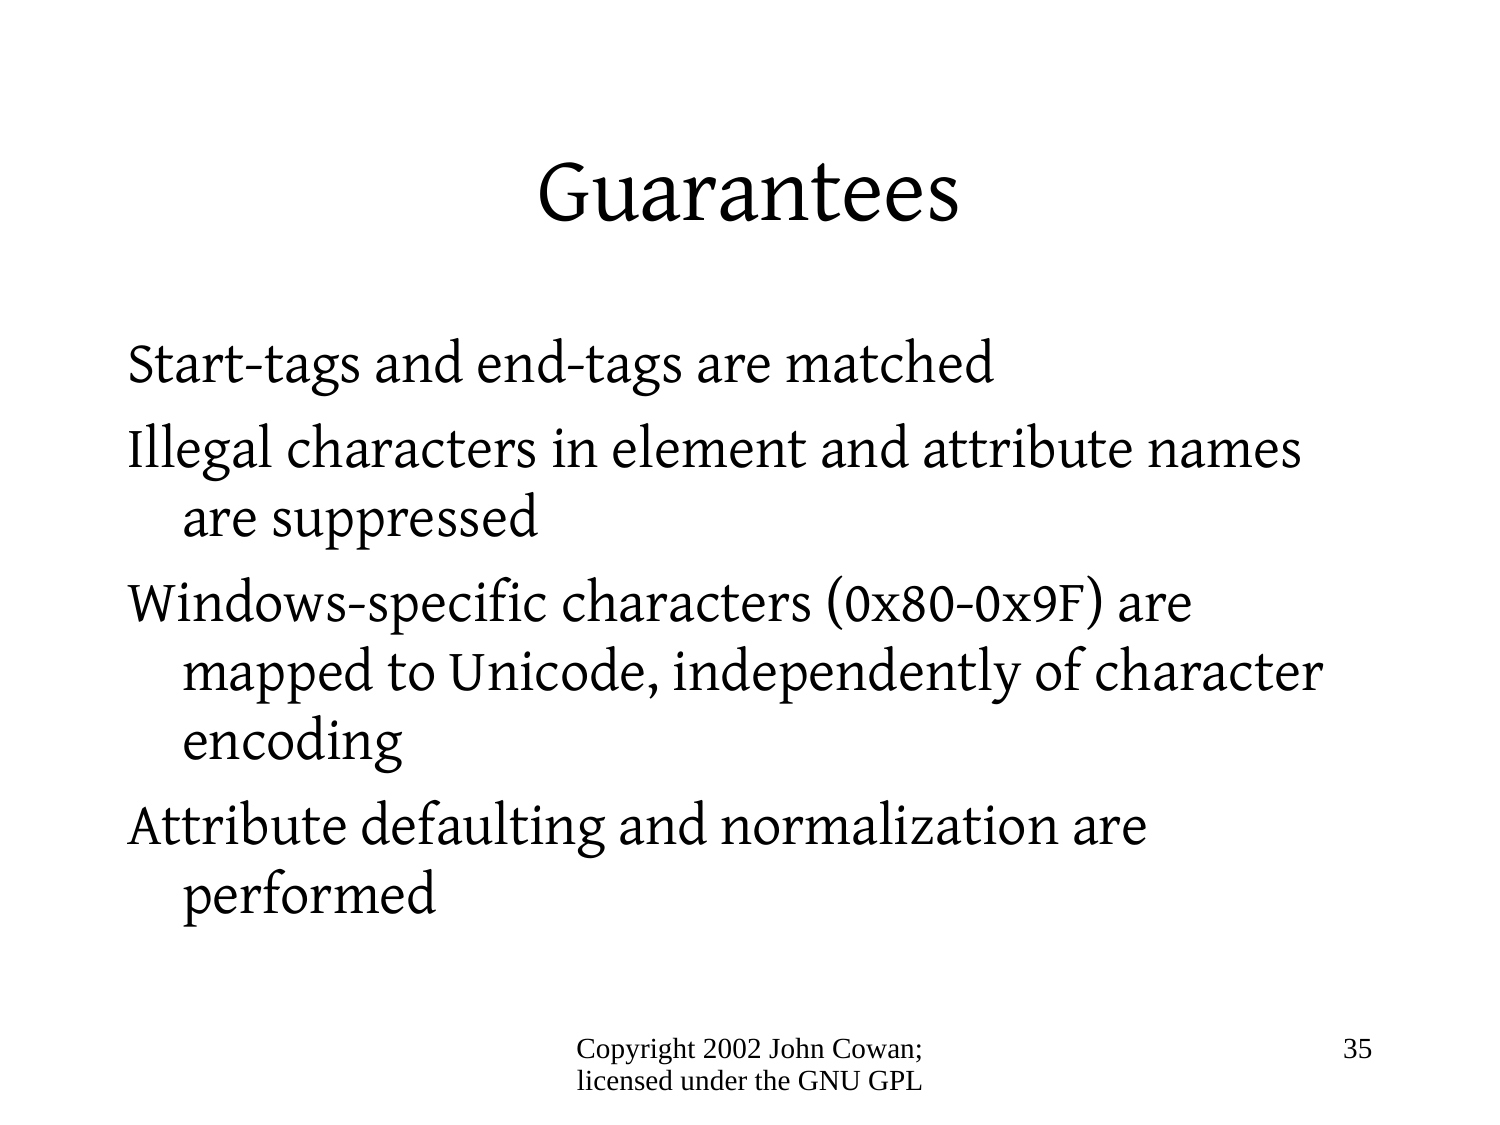

# Guarantees
Start-tags and end-tags are matched
Illegal characters in element and attribute names are suppressed
Windows-specific characters (0x80-0x9F) are mapped to Unicode, independently of character encoding
Attribute defaulting and normalization are performed
Copyright 2002 John Cowan; licensed under the GNU GPL
35